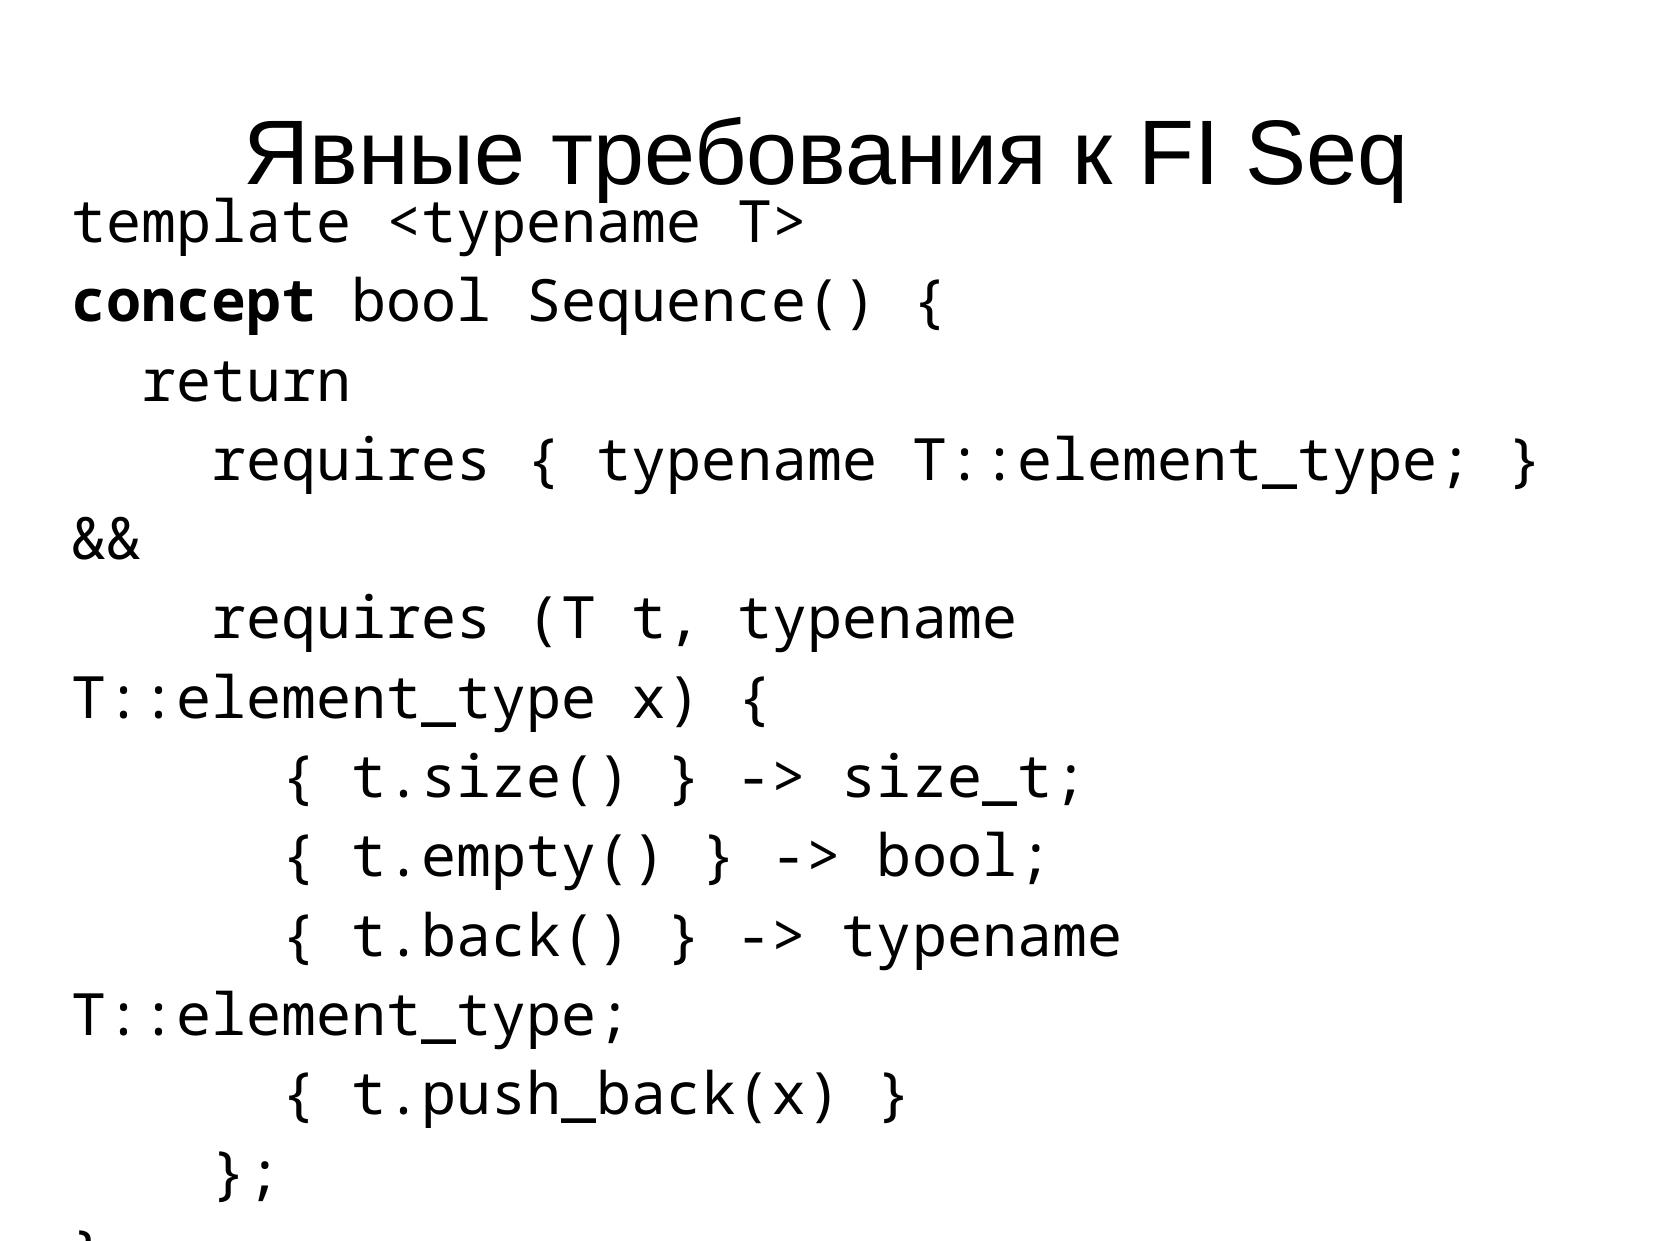

# Явные требования к FI Seq
template <typename T>
concept bool Sequence() {
 return
 requires { typename T::element_type; } &&
 requires (T t, typename T::element_type x) {
 { t.size() } -> size_t;
 { t.empty() } -> bool;
 { t.back() } -> typename T::element_type;
 { t.push_back(x) }
 };
}